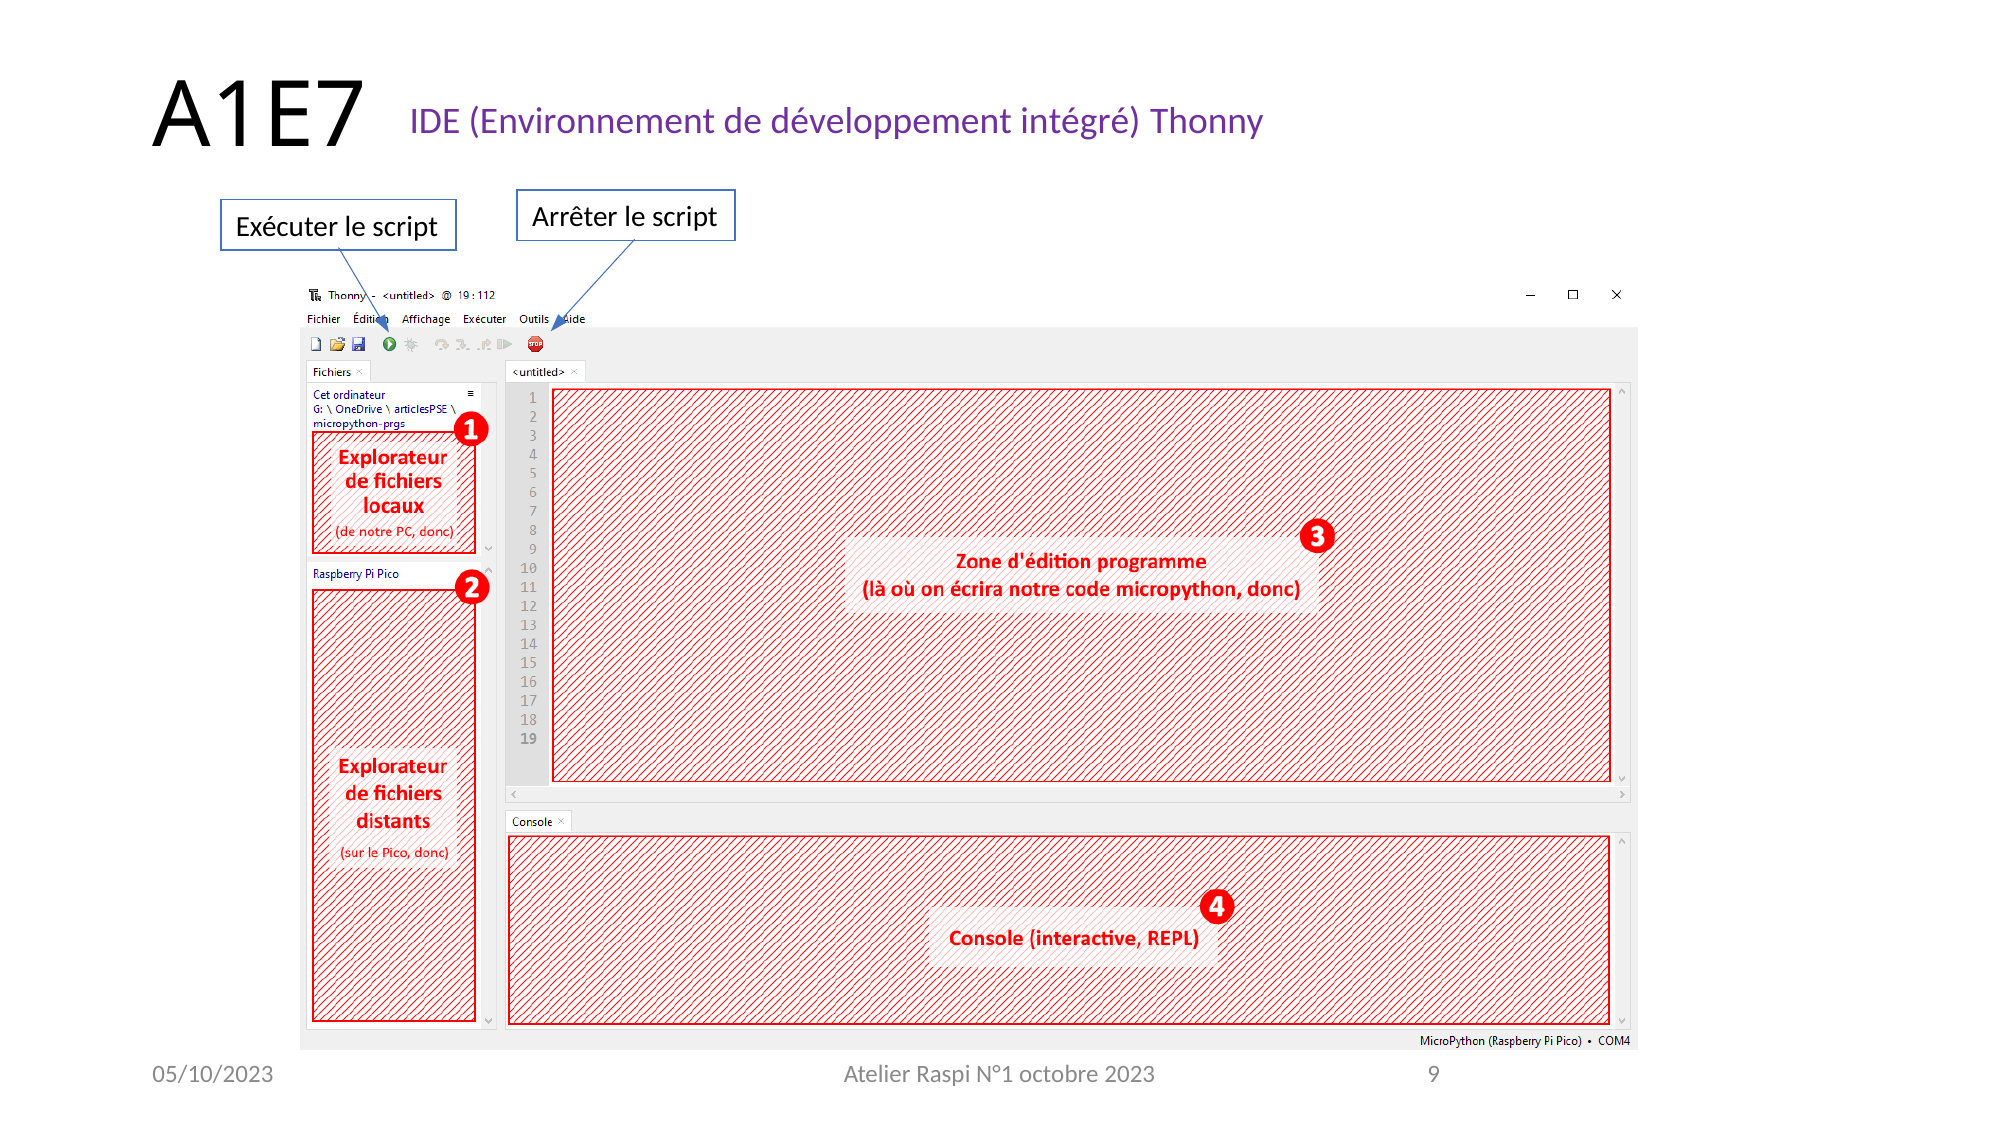

A1E7
IDE (Environnement de développement intégré) Thonny
Arrêter le script
Exécuter le script
05/10/2023
Atelier Raspi N°1 octobre 2023